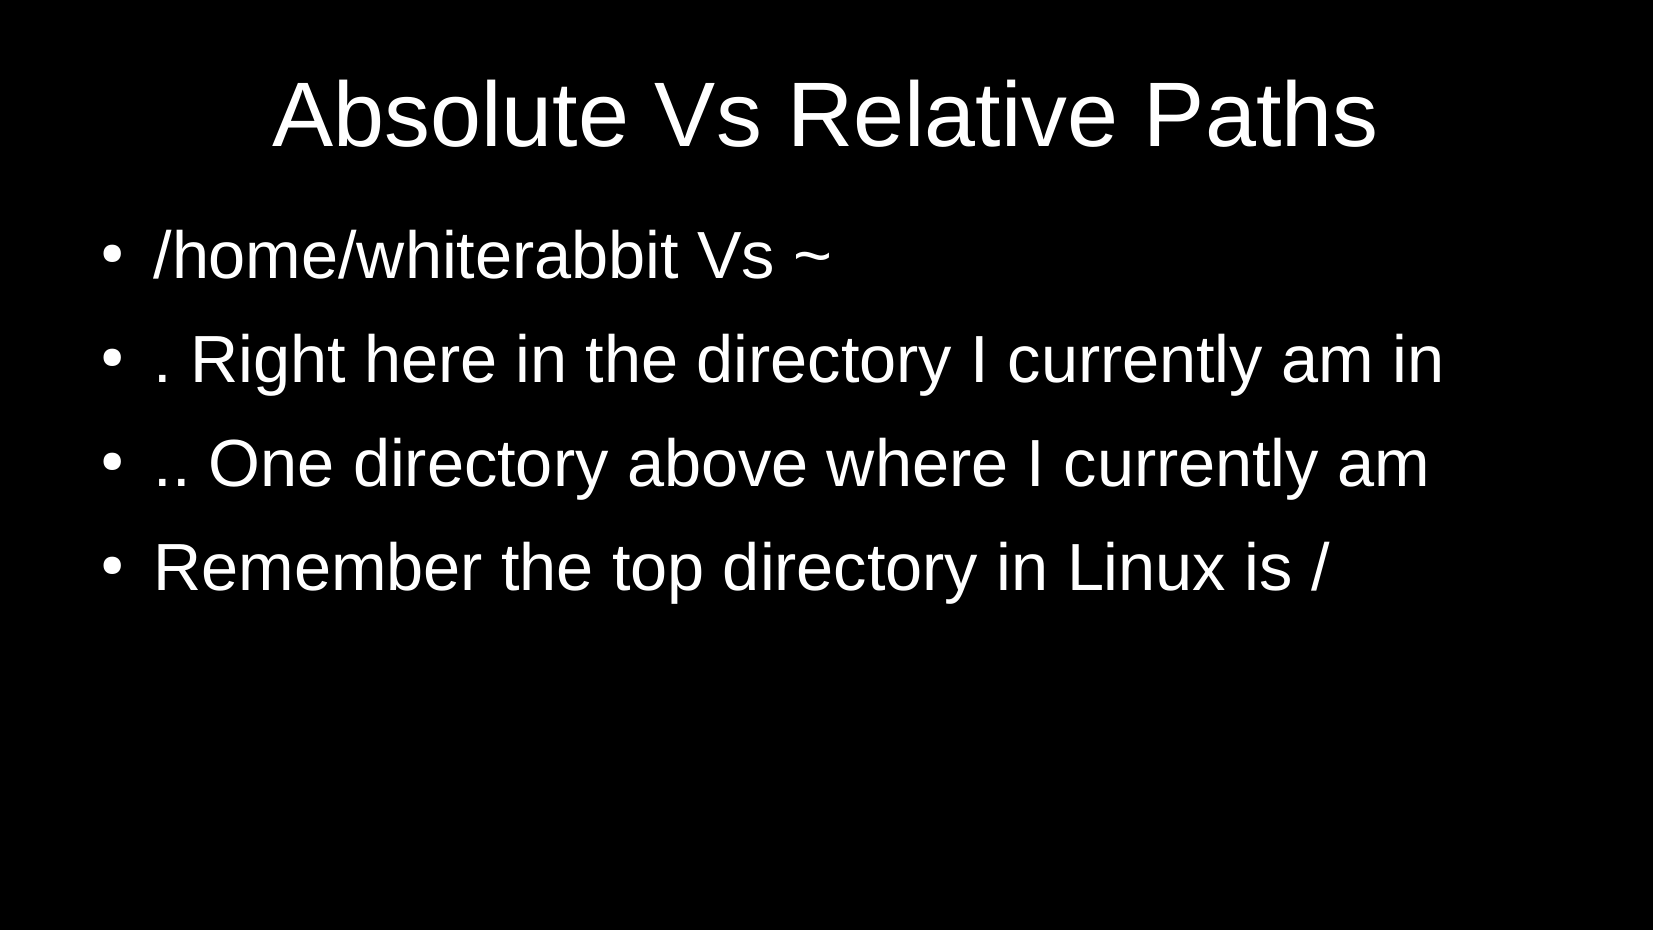

# Absolute Vs Relative Paths
/home/whiterabbit Vs ~
. Right here in the directory I currently am in
.. One directory above where I currently am
Remember the top directory in Linux is /